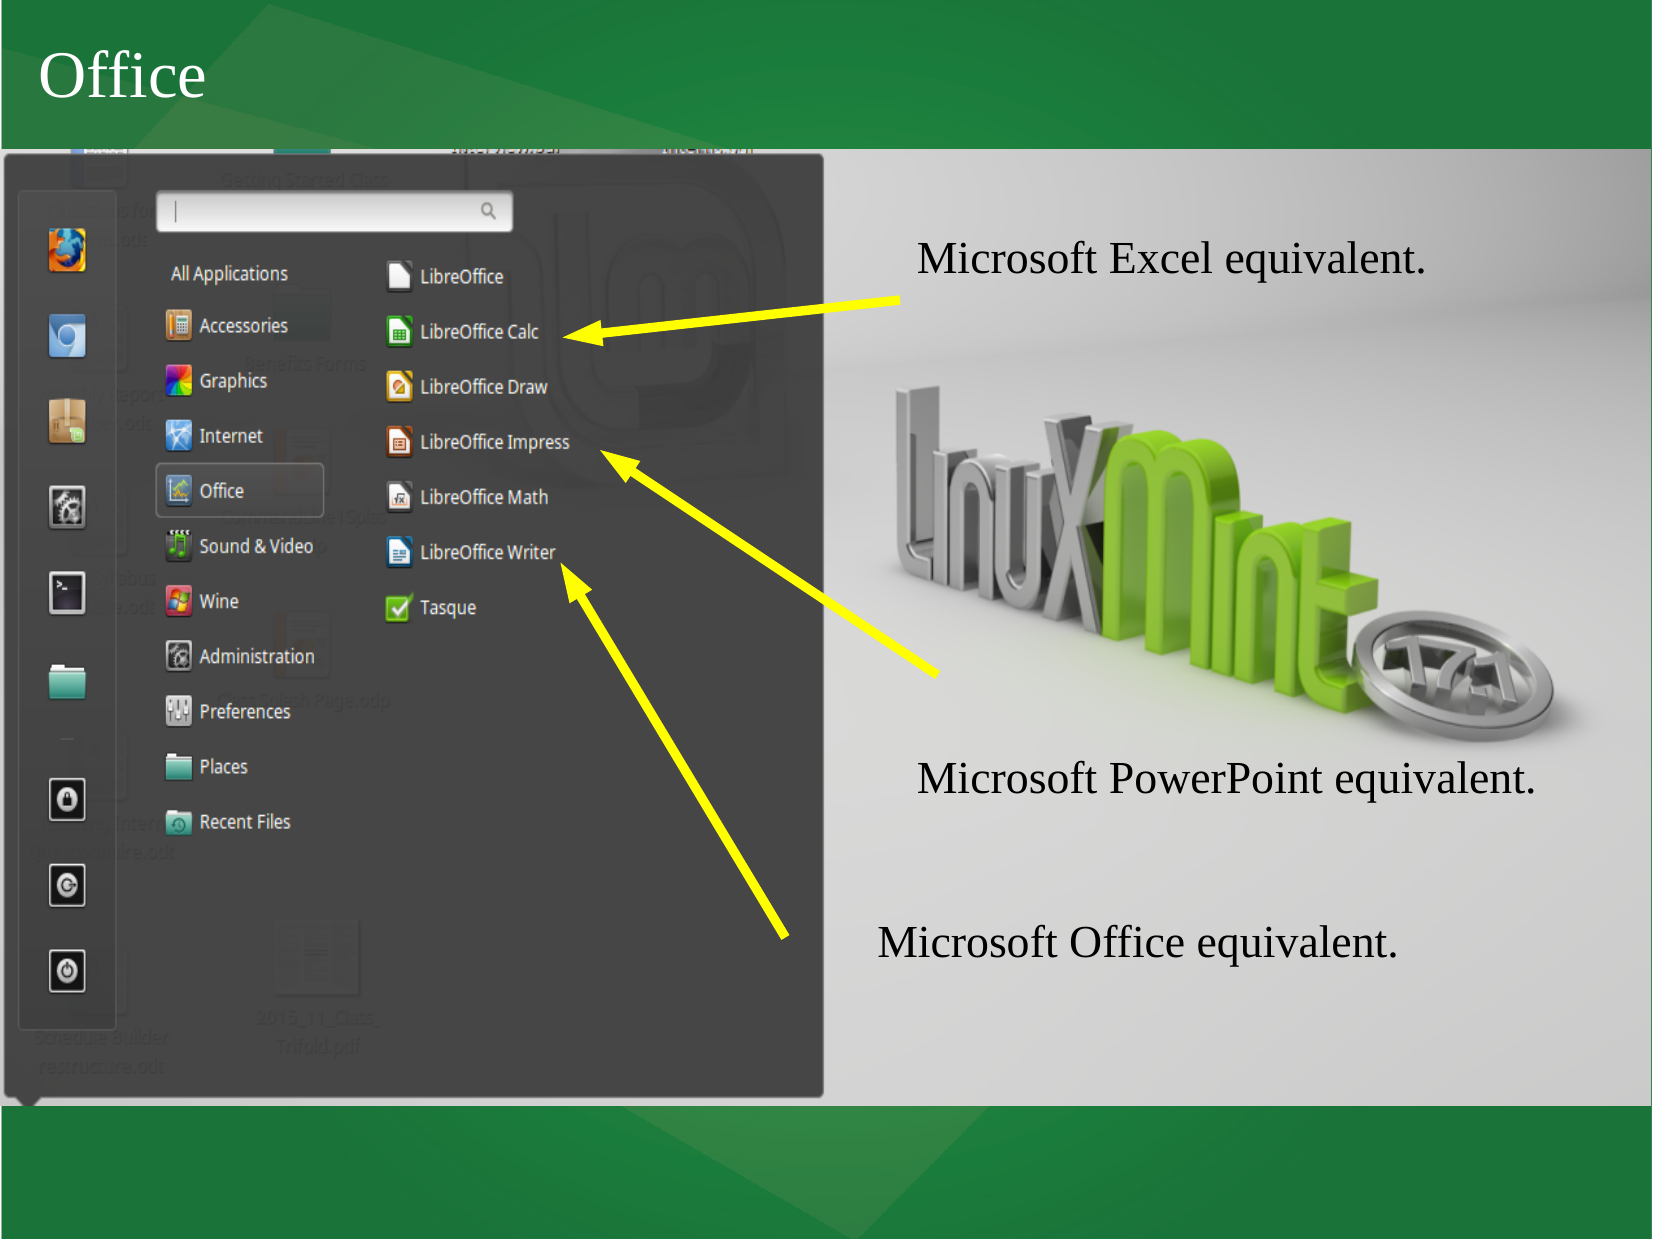

Office
Microsoft Excel equivalent.
Microsoft PowerPoint equivalent.
Microsoft Office equivalent.